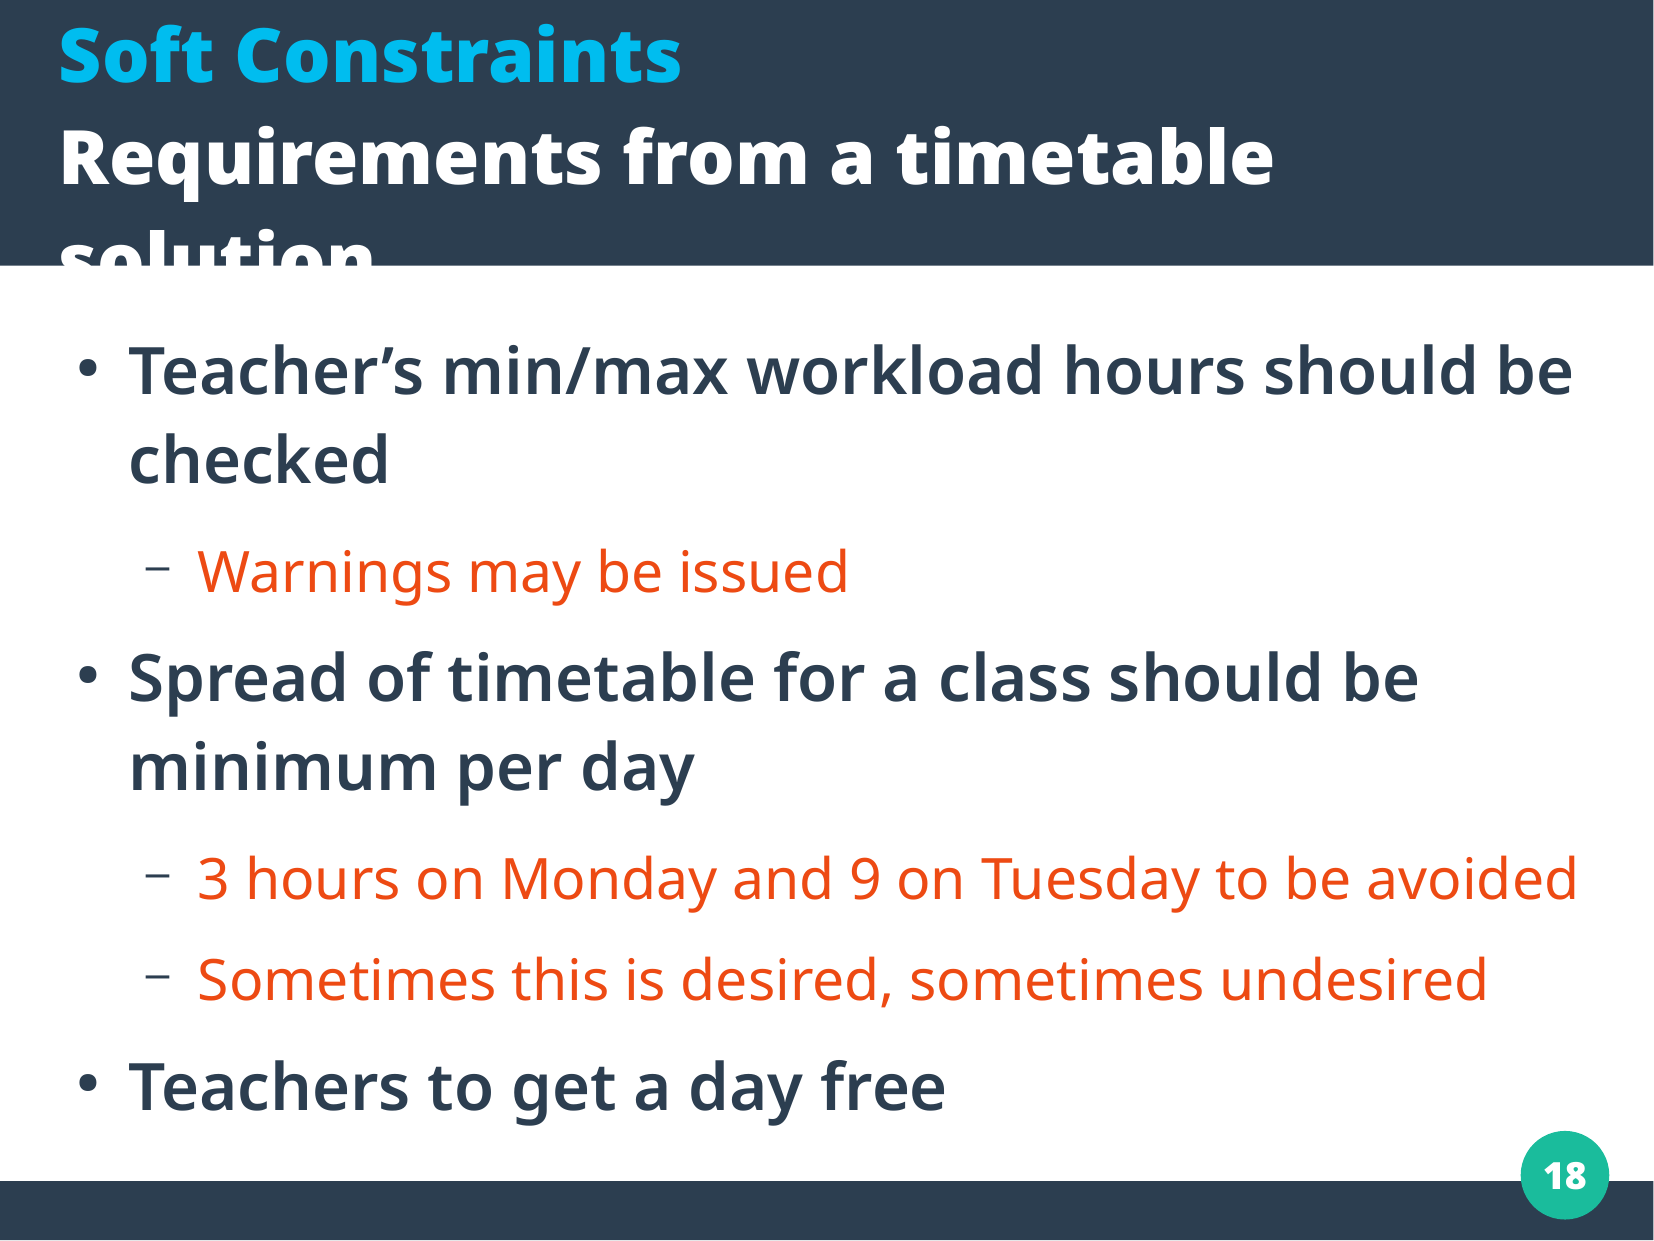

# Soft Constraints Requirements from a timetable solution
Teacher’s min/max workload hours should be checked
Warnings may be issued
Spread of timetable for a class should be minimum per day
3 hours on Monday and 9 on Tuesday to be avoided
Sometimes this is desired, sometimes undesired
Teachers to get a day free
18